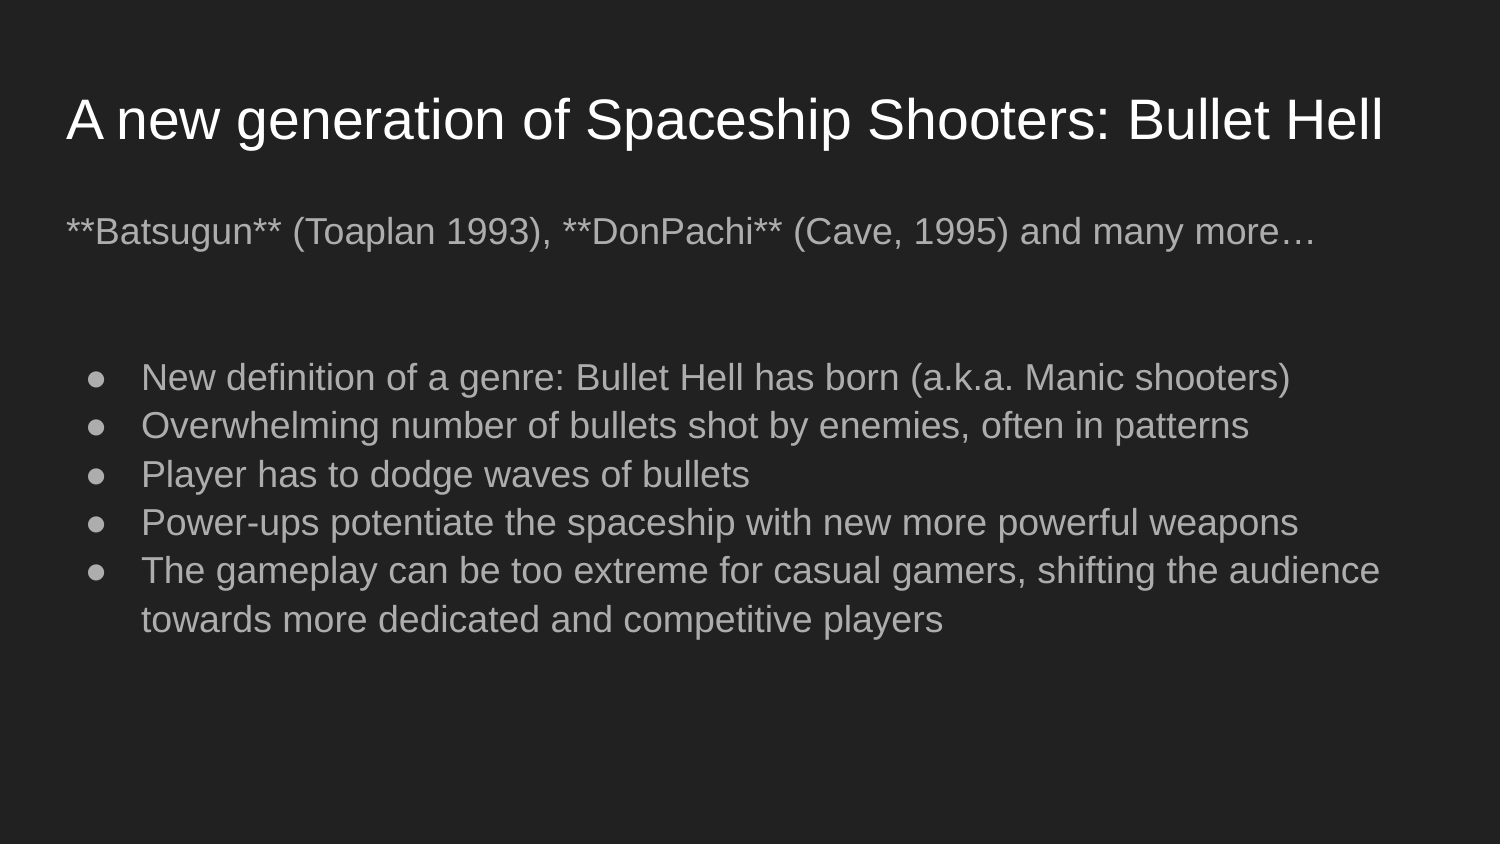

# A new generation of Spaceship Shooters: Bullet Hell
**Batsugun** (Toaplan 1993), **DonPachi** (Cave, 1995) and many more…
New definition of a genre: Bullet Hell has born (a.k.a. Manic shooters)
Overwhelming number of bullets shot by enemies, often in patterns
Player has to dodge waves of bullets
Power-ups potentiate the spaceship with new more powerful weapons
The gameplay can be too extreme for casual gamers, shifting the audience towards more dedicated and competitive players